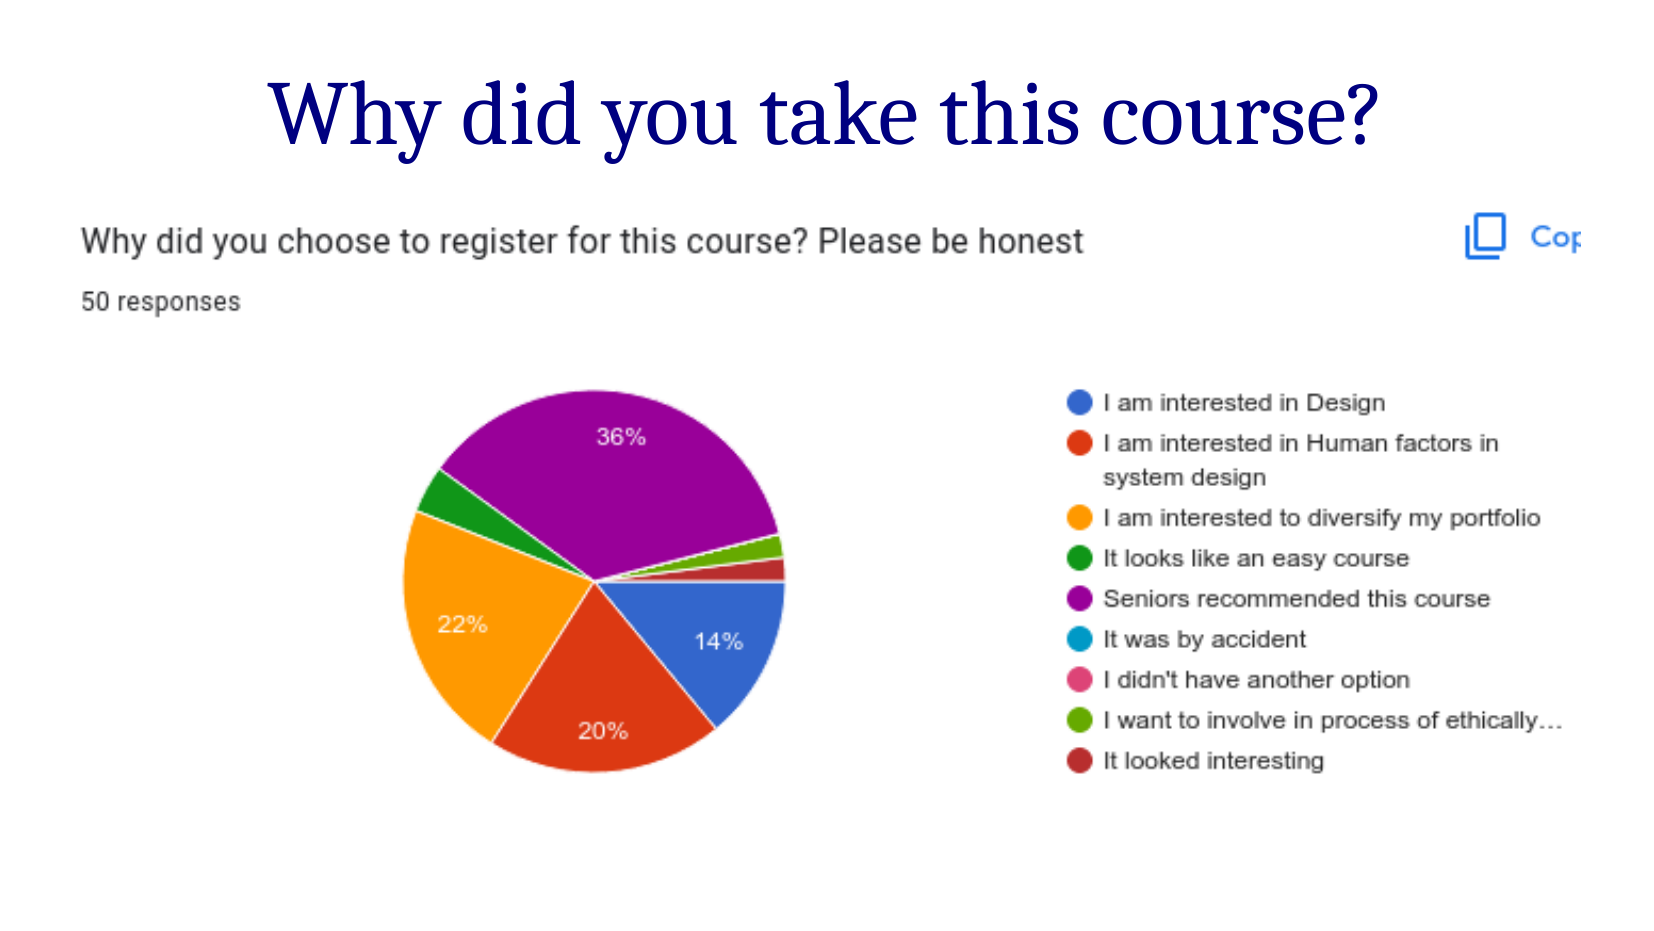

# Why did you take this course?